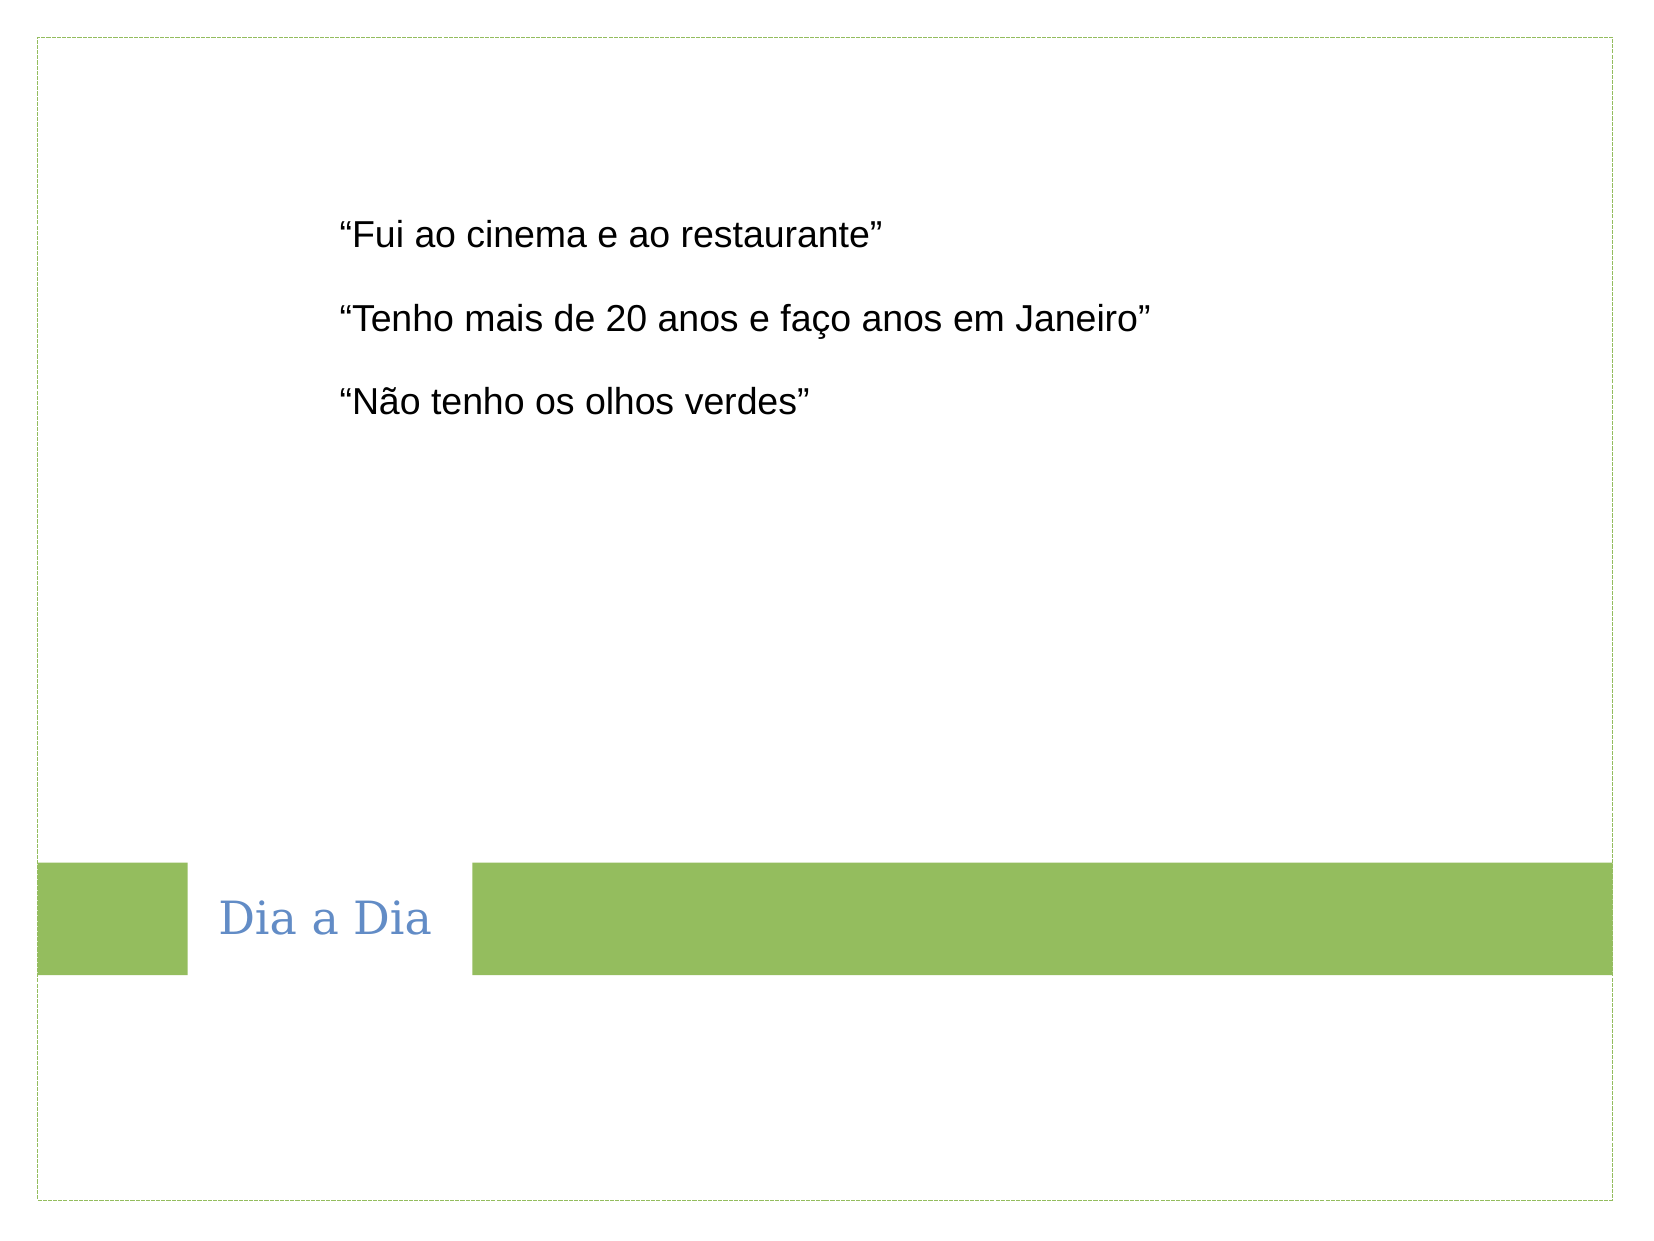

“Fui ao cinema e ao restaurante”
“Tenho mais de 20 anos e faço anos em Janeiro”
“Não tenho os olhos verdes”
Dia a Dia